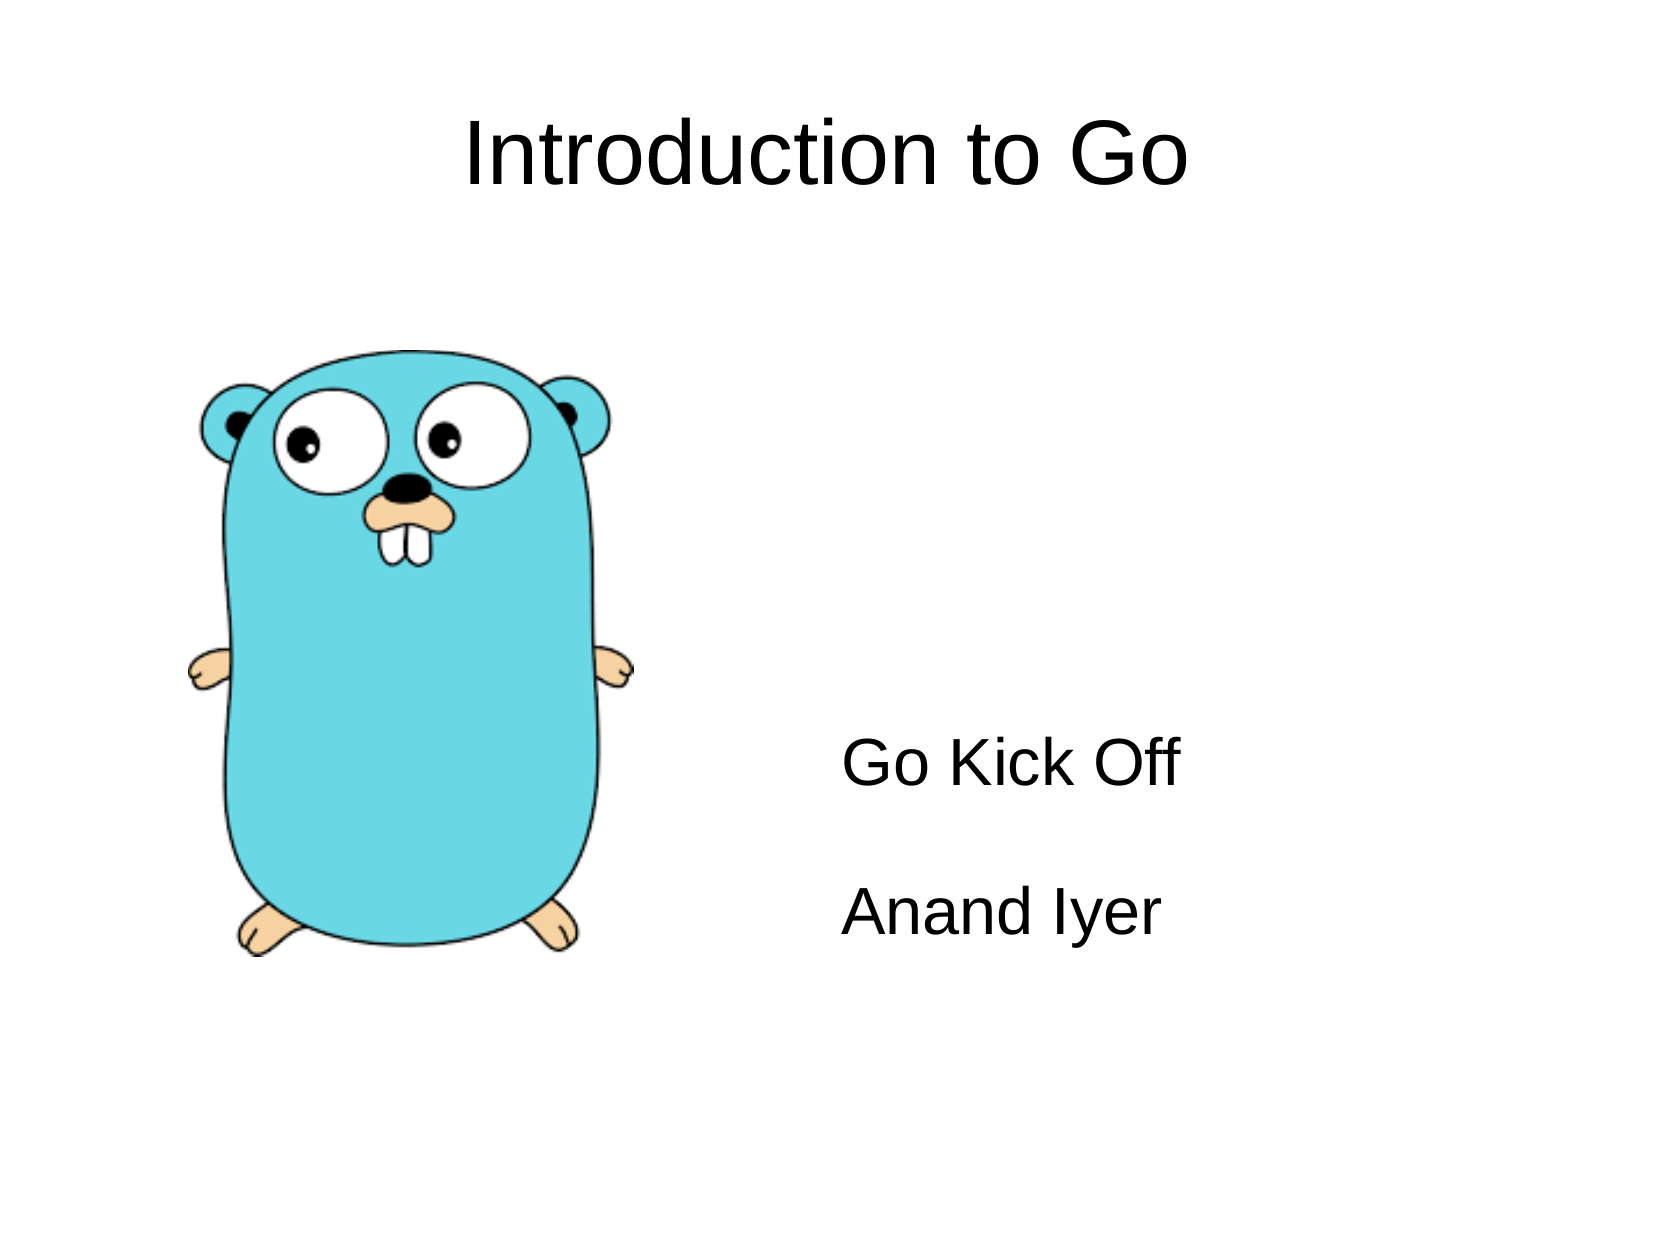

# Introduction to Go
					Go Kick Off
			 Anand Iyer